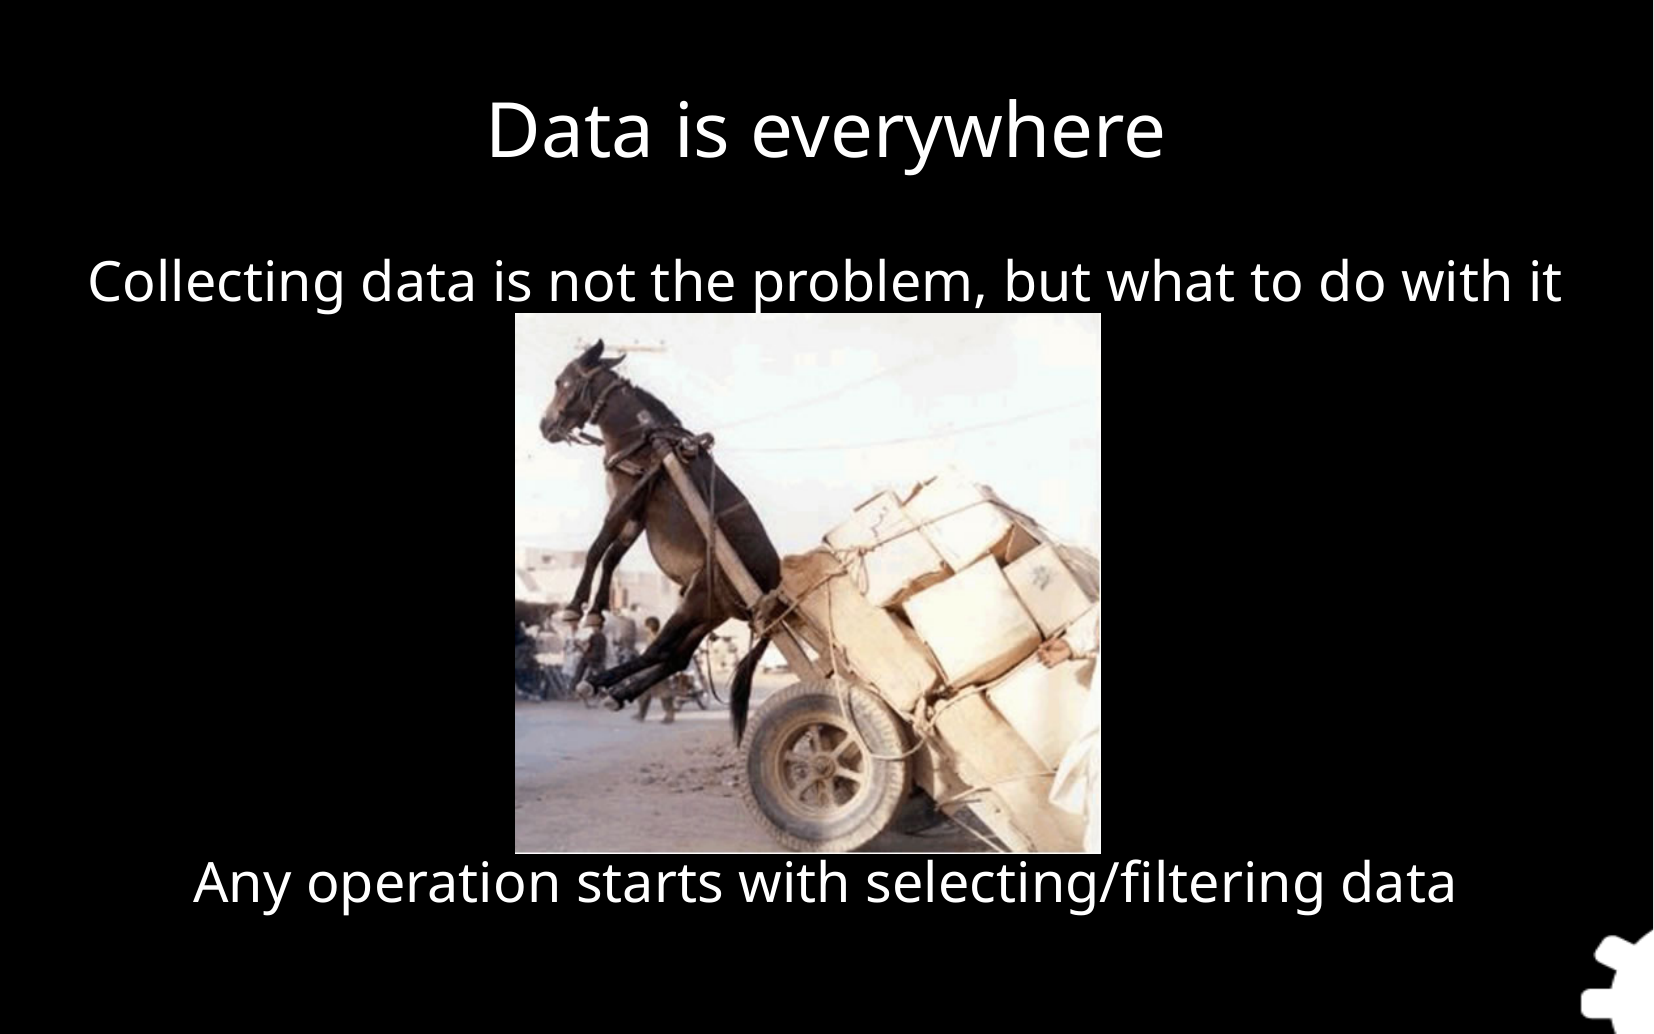

# Data is everywhere
Collecting data is not the problem, but what to do with it
Any operation starts with selecting/filtering data